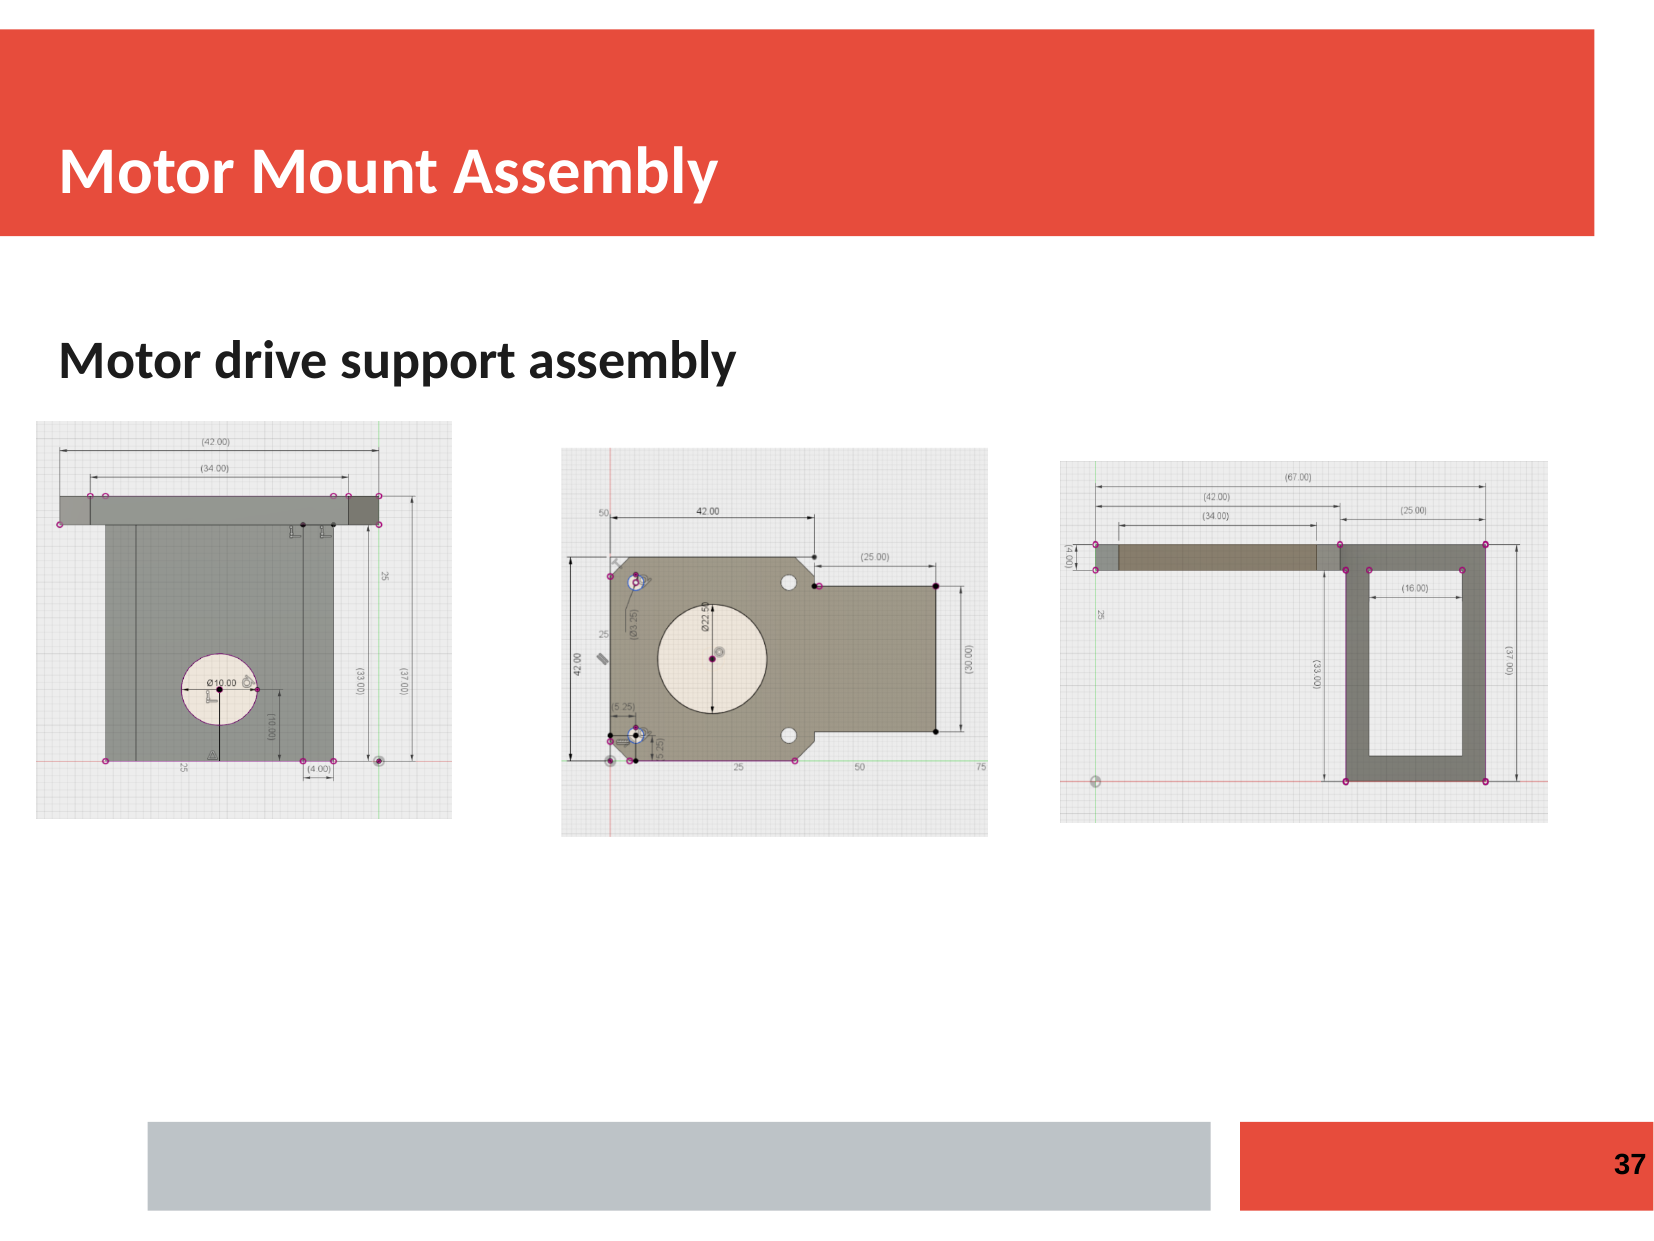

Motor Mount Assembly
Motor drive support assembly